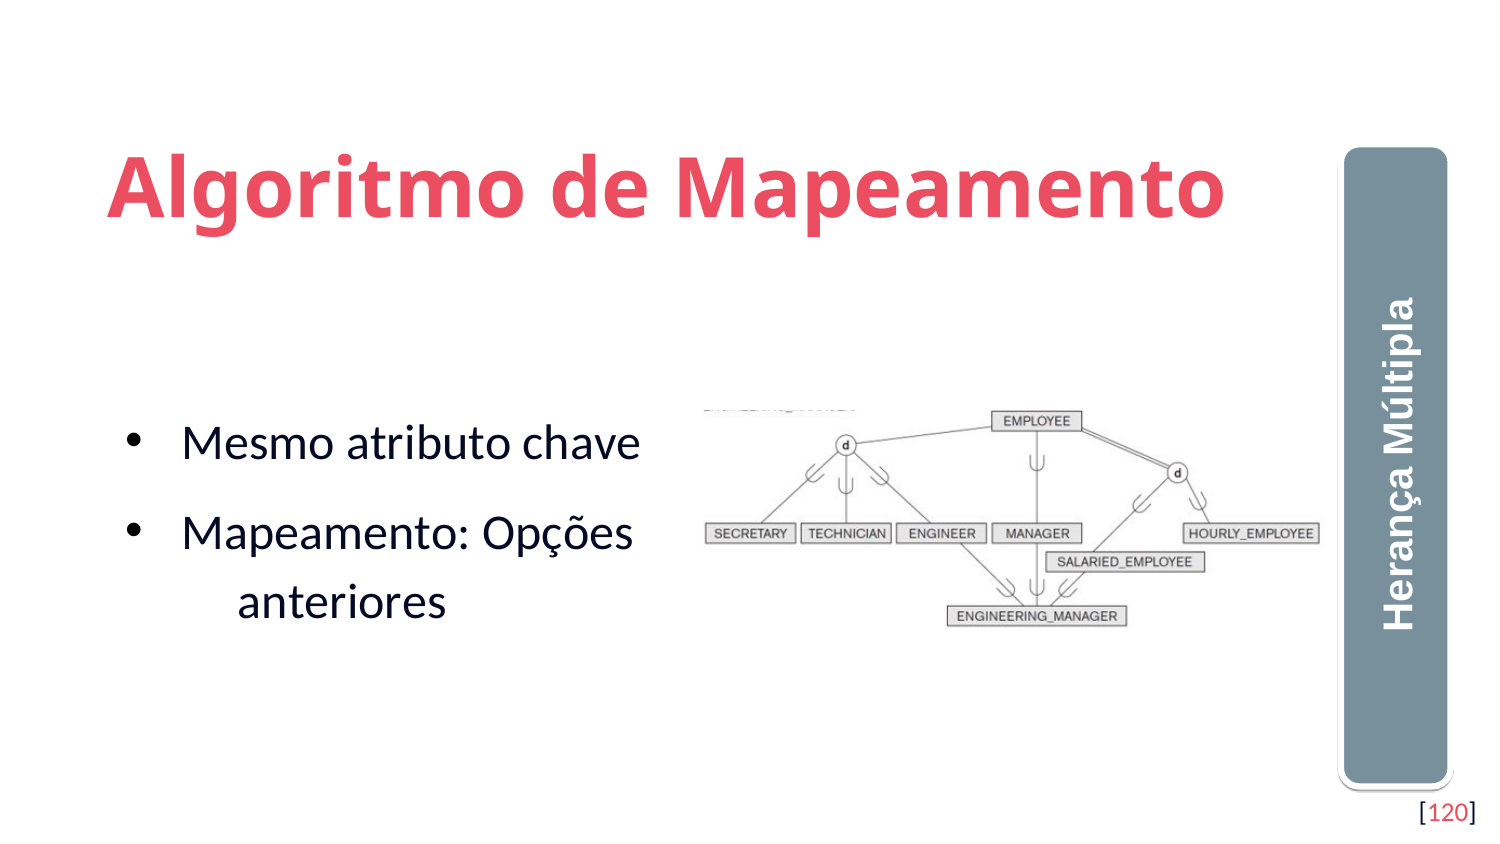

Algoritmo de Mapeamento
Mesmo atributo chave
Mapeamento: Opções anteriores
Herança Múltipla